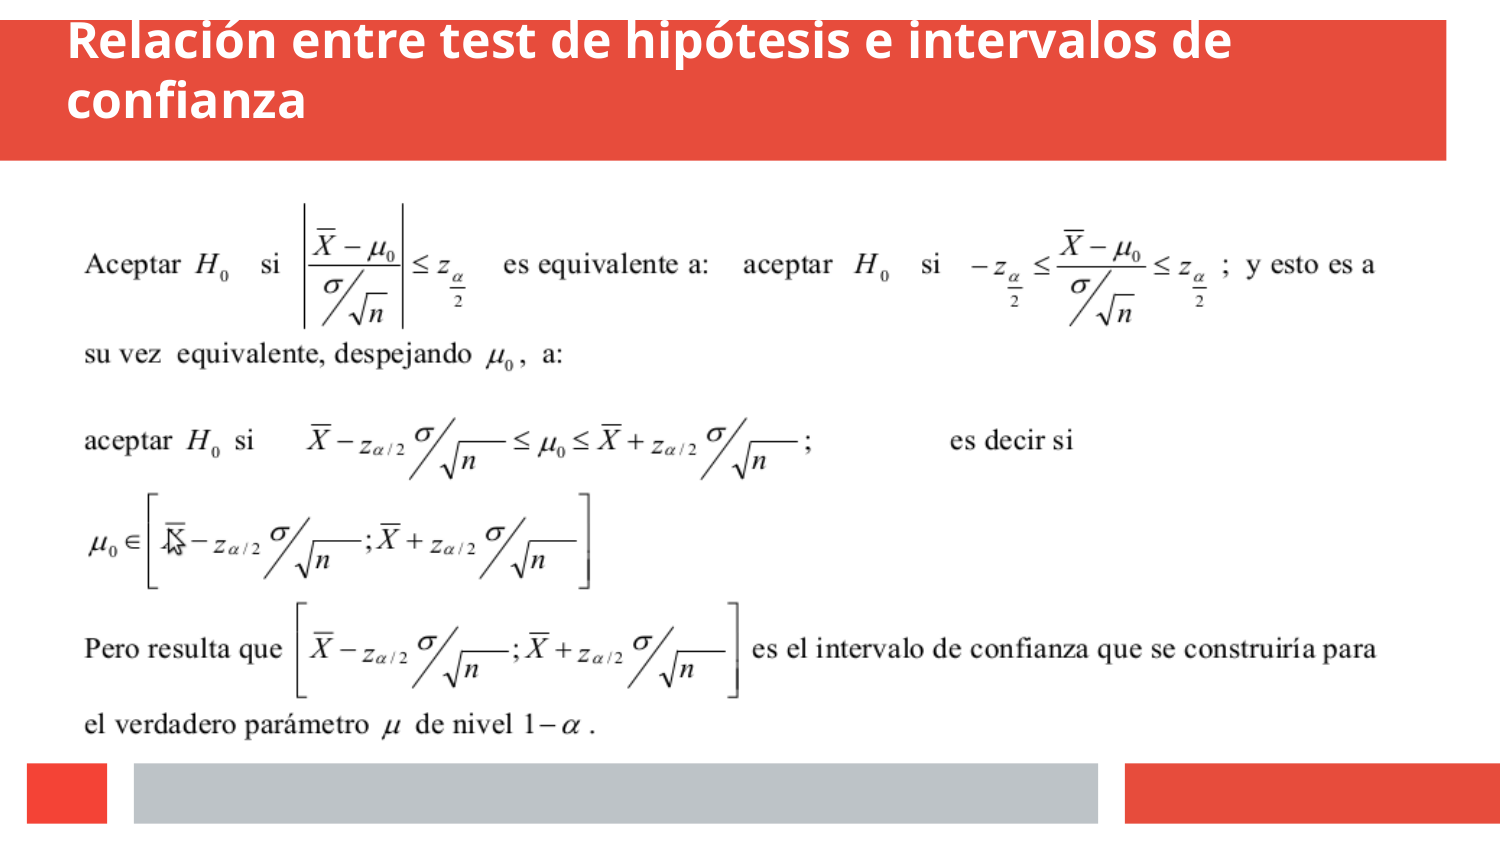

# Relación entre test de hipótesis e intervalos de confianza